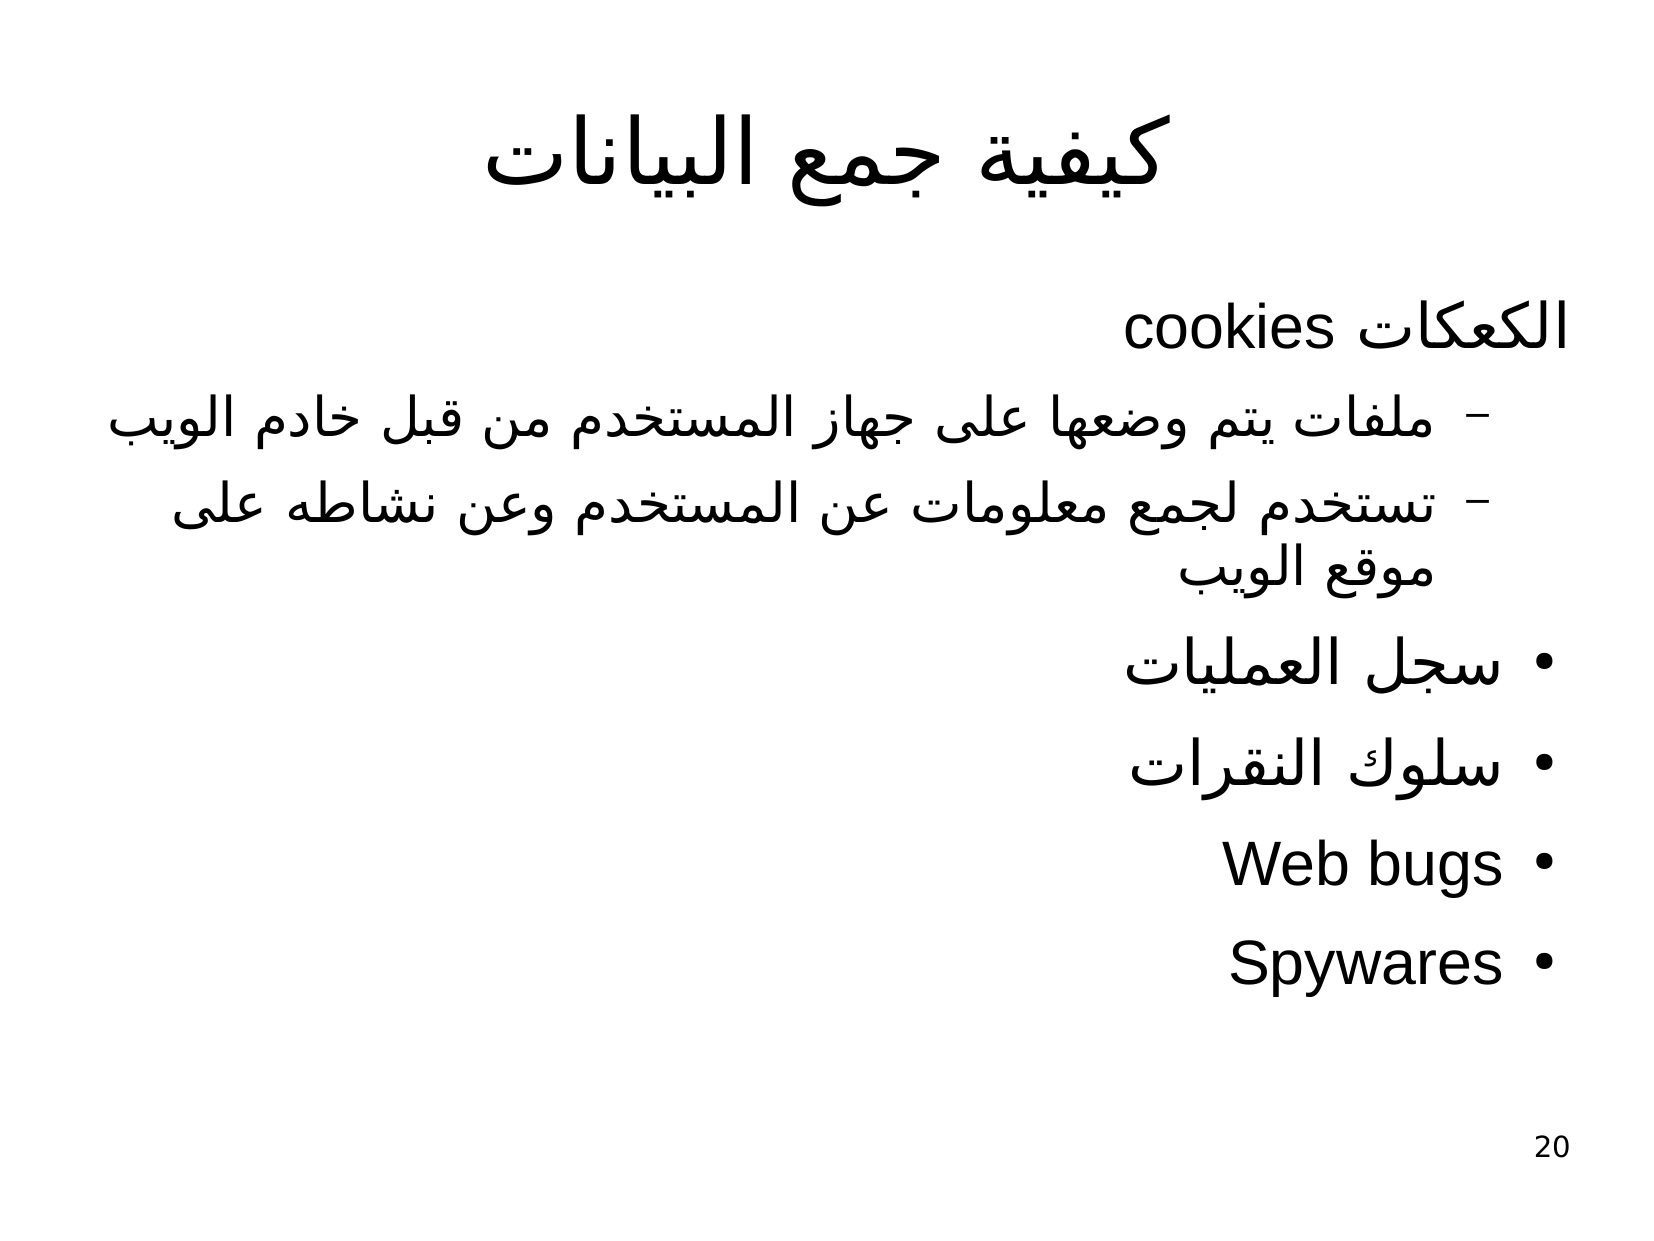

# كيفية جمع البيانات
الكعكات cookies
ملفات يتم وضعها على جهاز المستخدم من قبل خادم الويب
تستخدم لجمع معلومات عن المستخدم وعن نشاطه على موقع الويب
سجل العمليات
سلوك النقرات
Web bugs
Spywares
20